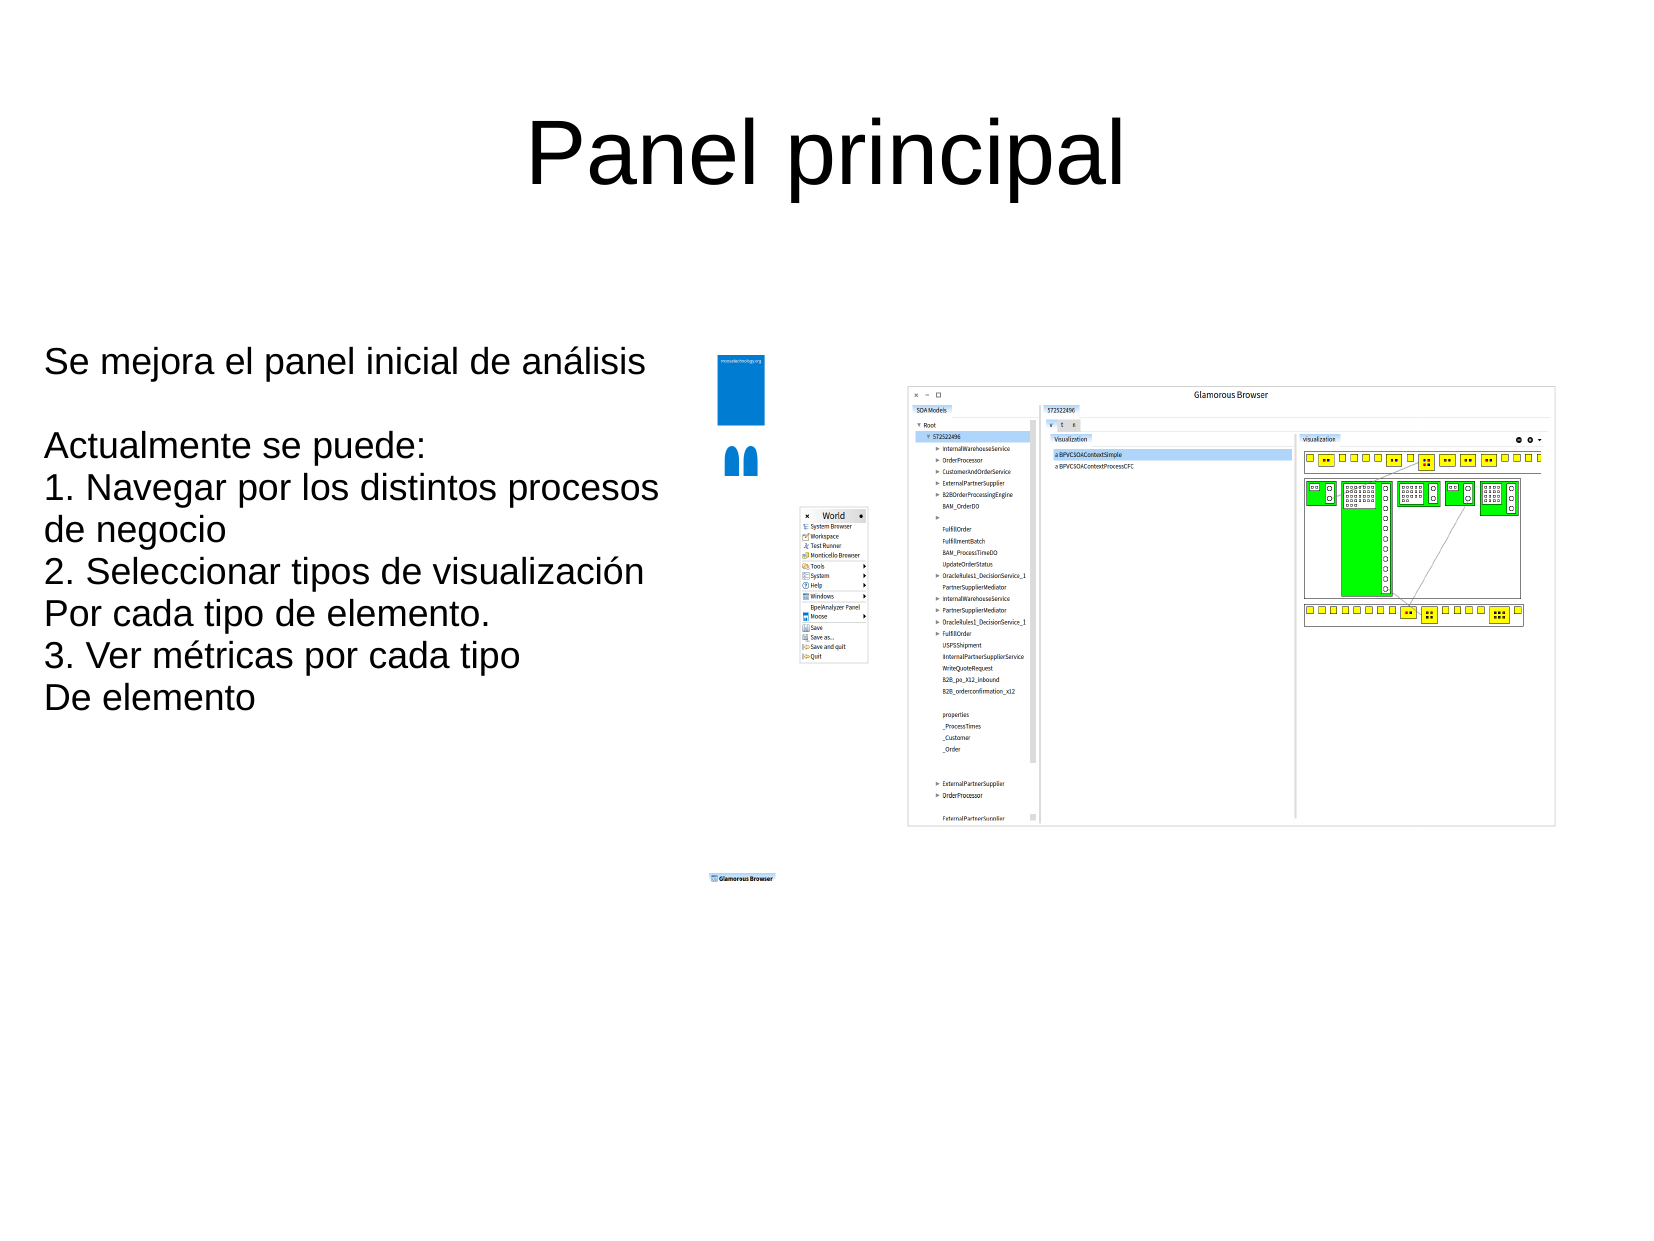

# Panel principal
Se mejora el panel inicial de análisis
Actualmente se puede:
1. Navegar por los distintos procesos
de negocio
2. Seleccionar tipos de visualización
Por cada tipo de elemento.
3. Ver métricas por cada tipo
De elemento